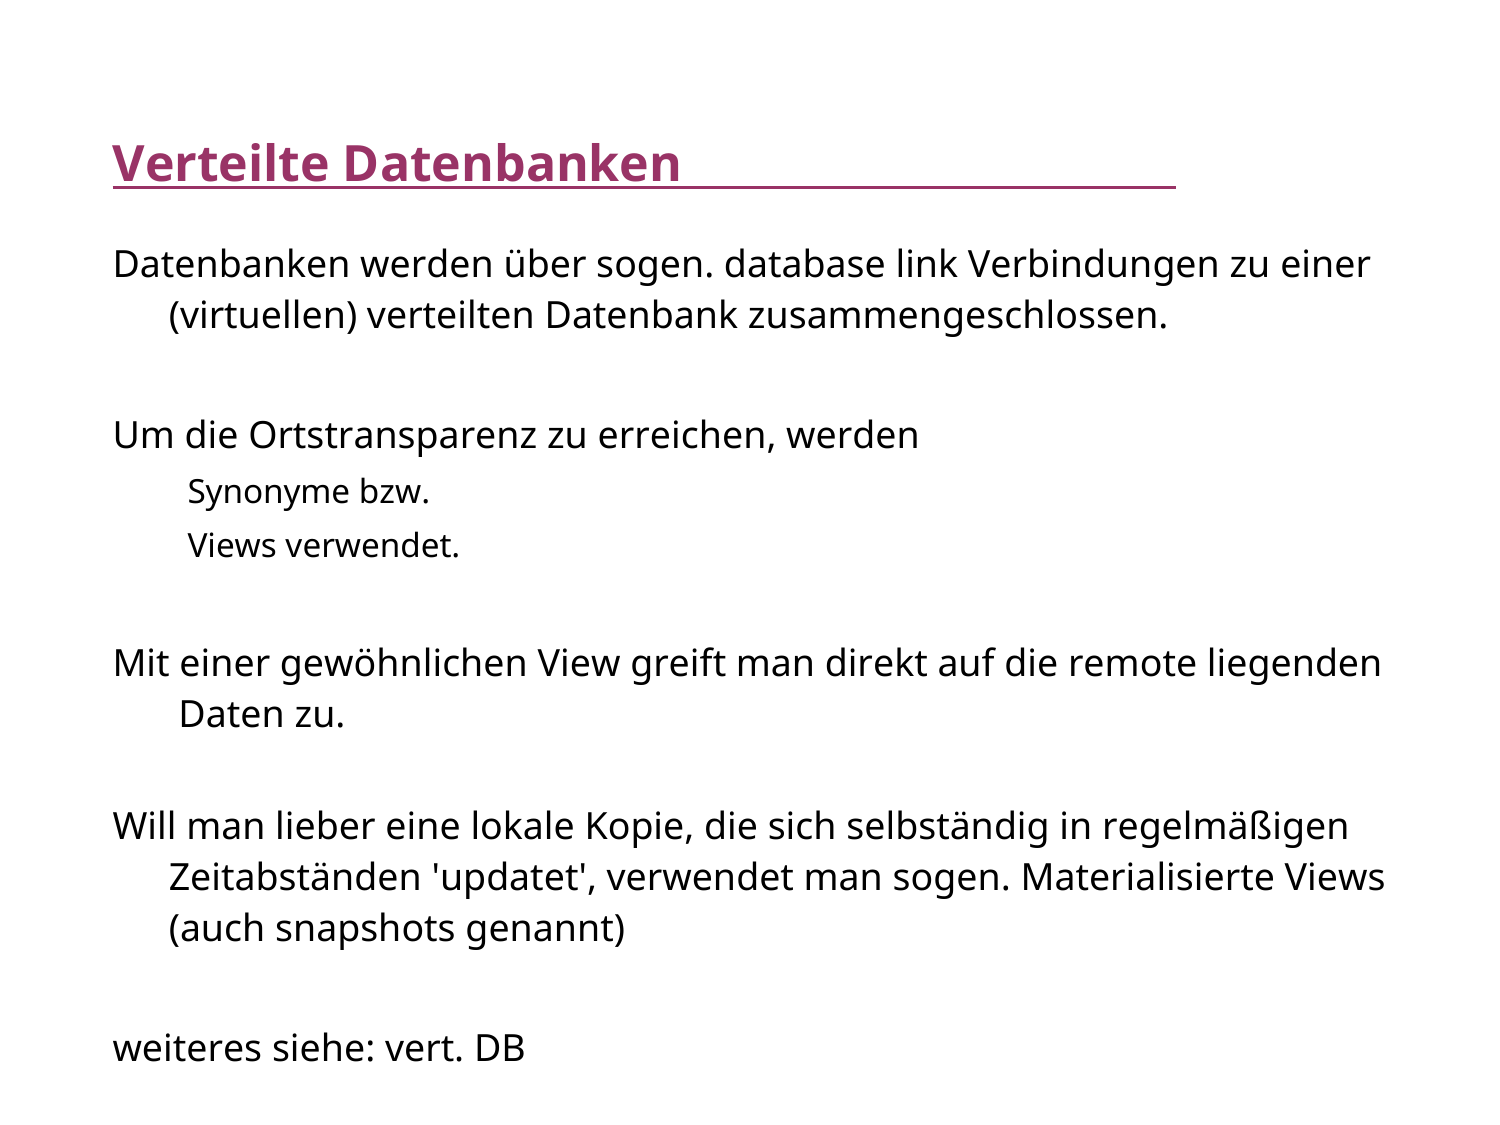

# Verteilte Datenbanken
Datenbanken werden über sogen. database link Verbindungen zu einer (virtuellen) verteilten Datenbank zusammengeschlossen.
Um die Ortstransparenz zu erreichen, werden
Synonyme bzw.
Views verwendet.
Mit einer gewöhnlichen View greift man direkt auf die remote liegenden Daten zu.
Will man lieber eine lokale Kopie, die sich selbständig in regelmäßigen Zeitabständen 'updatet', verwendet man sogen. Materialisierte Views (auch snapshots genannt)
weiteres siehe: vert. DB